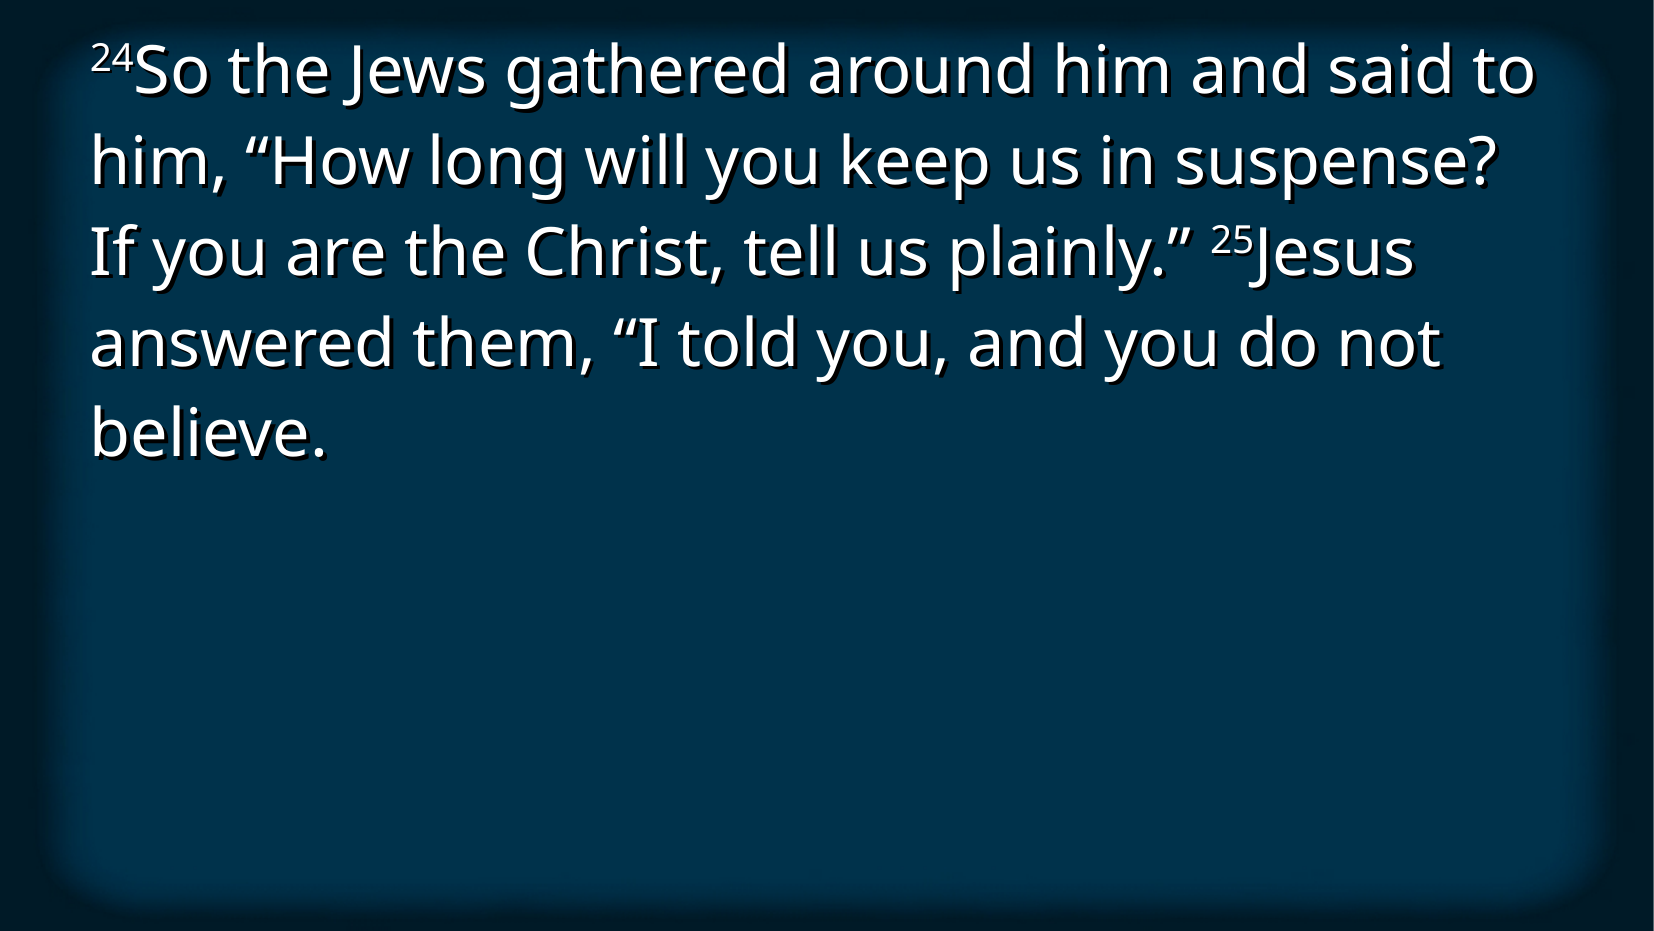

24So the Jews gathered around him and said to him, “How long will you keep us in suspense? If you are the Christ, tell us plainly.” 25Jesus answered them, “I told you, and you do not believe.